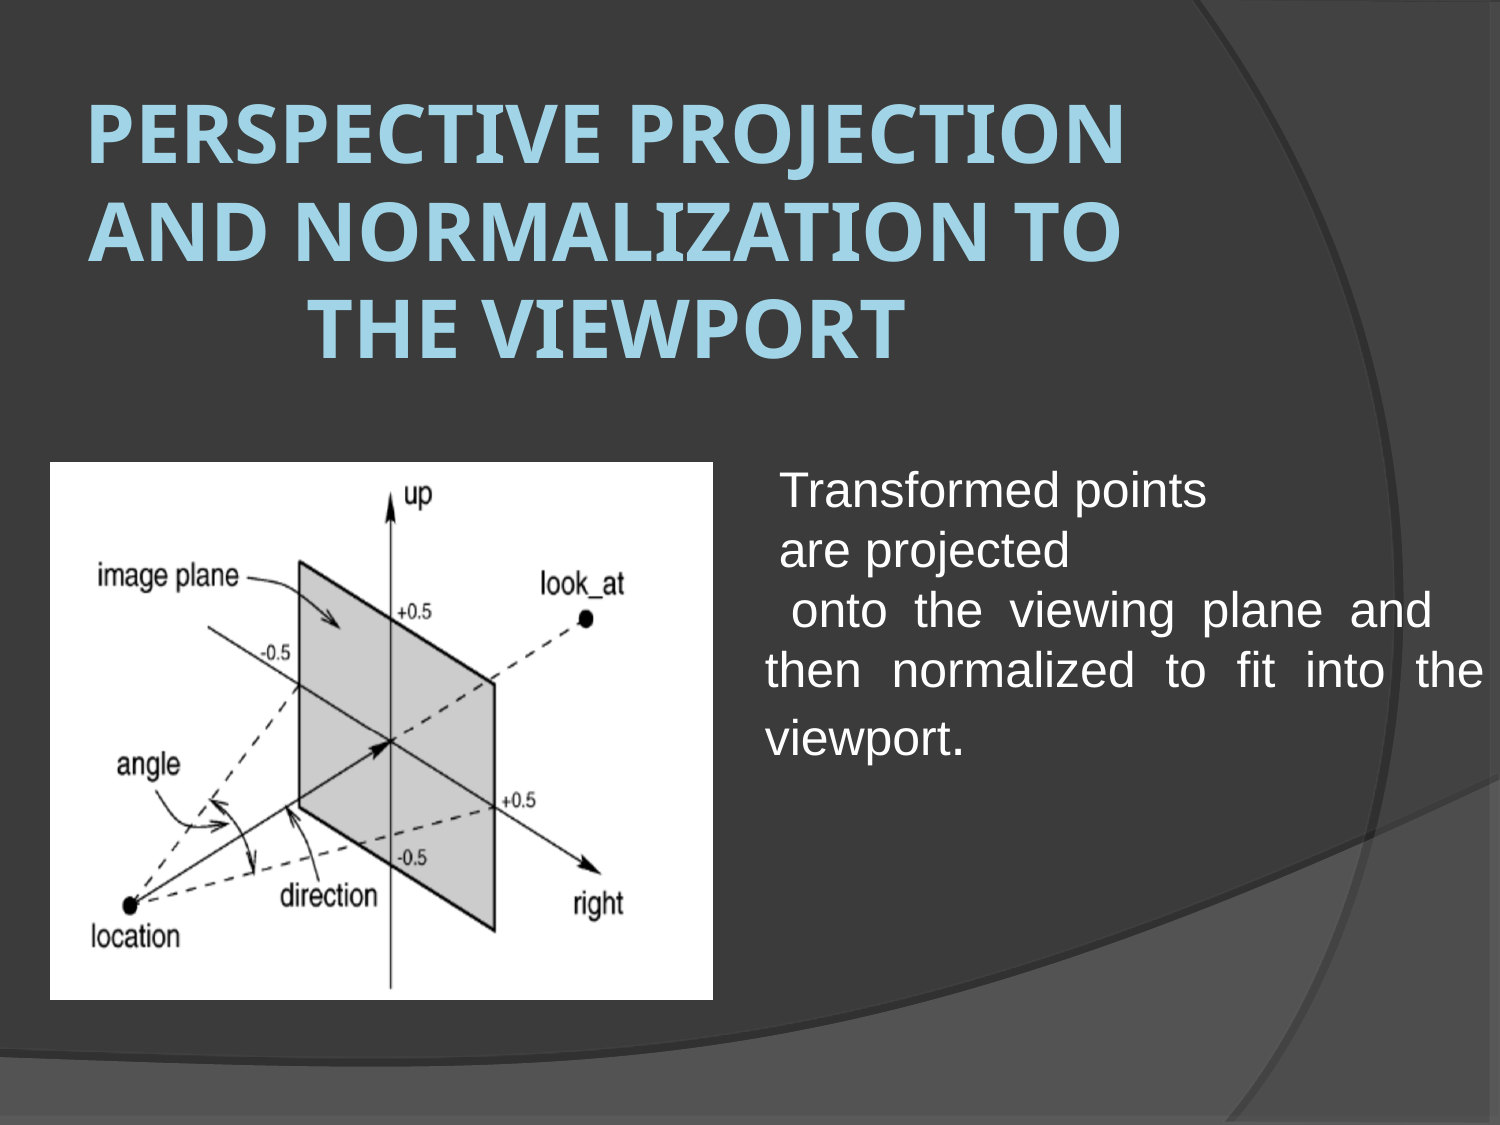

# Perspective projection and normalization to the viewport
 Transformed points
 are projected
 onto the viewing plane and then normalized to fit into the viewport.